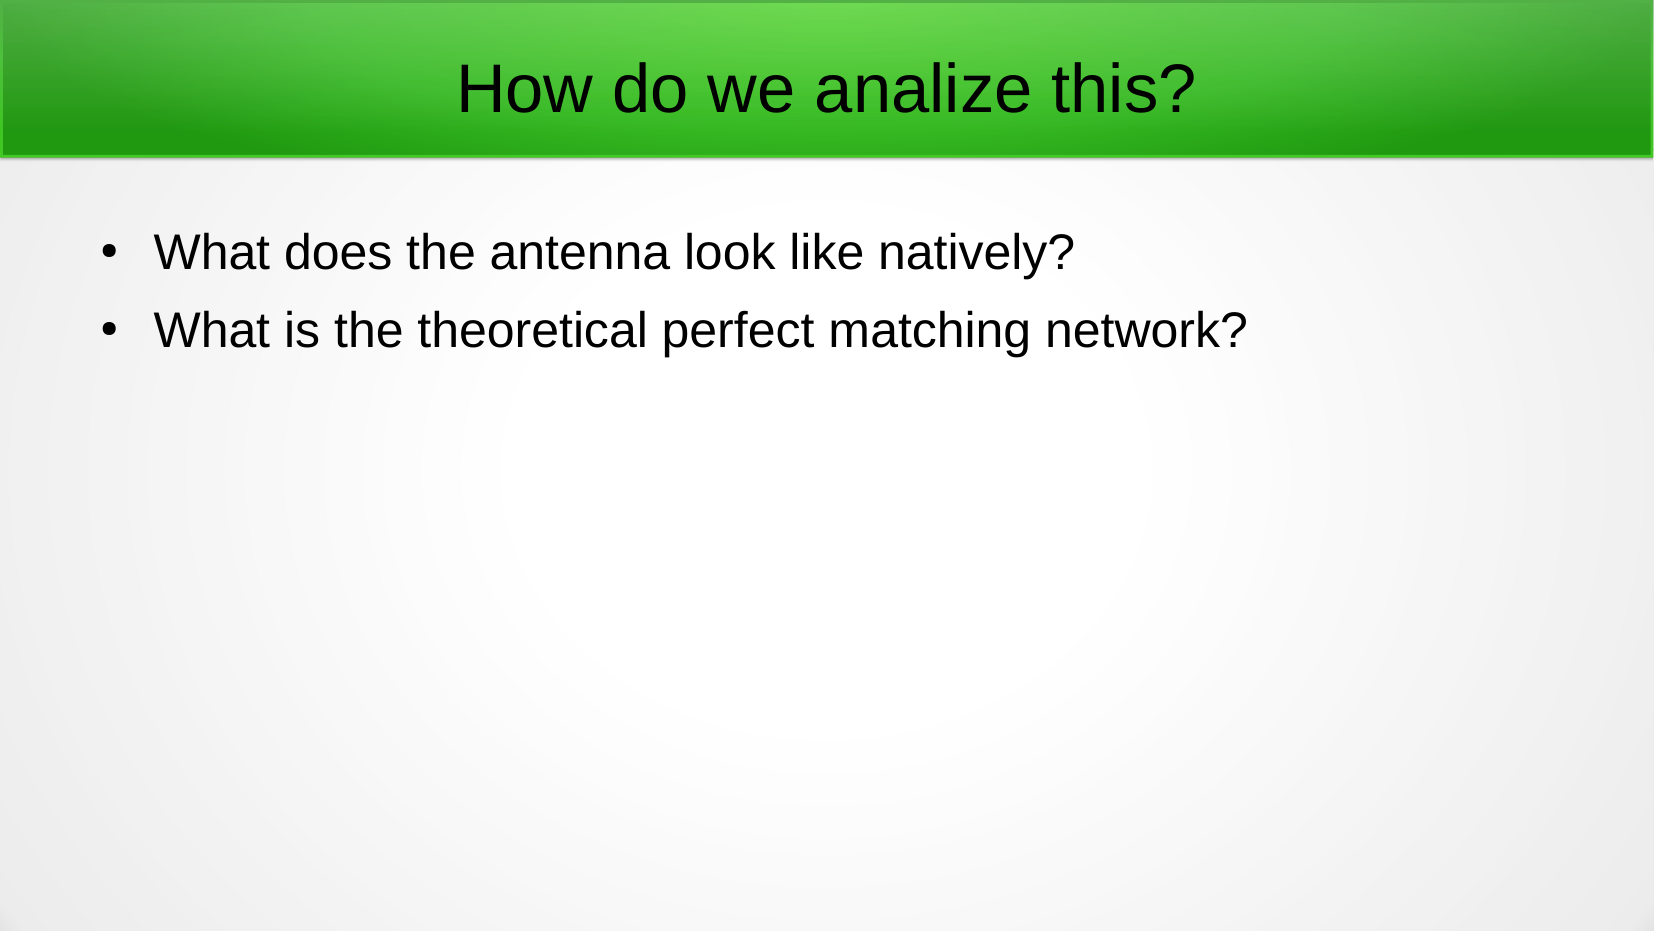

# How do we analize this?
What does the antenna look like natively?
What is the theoretical perfect matching network?